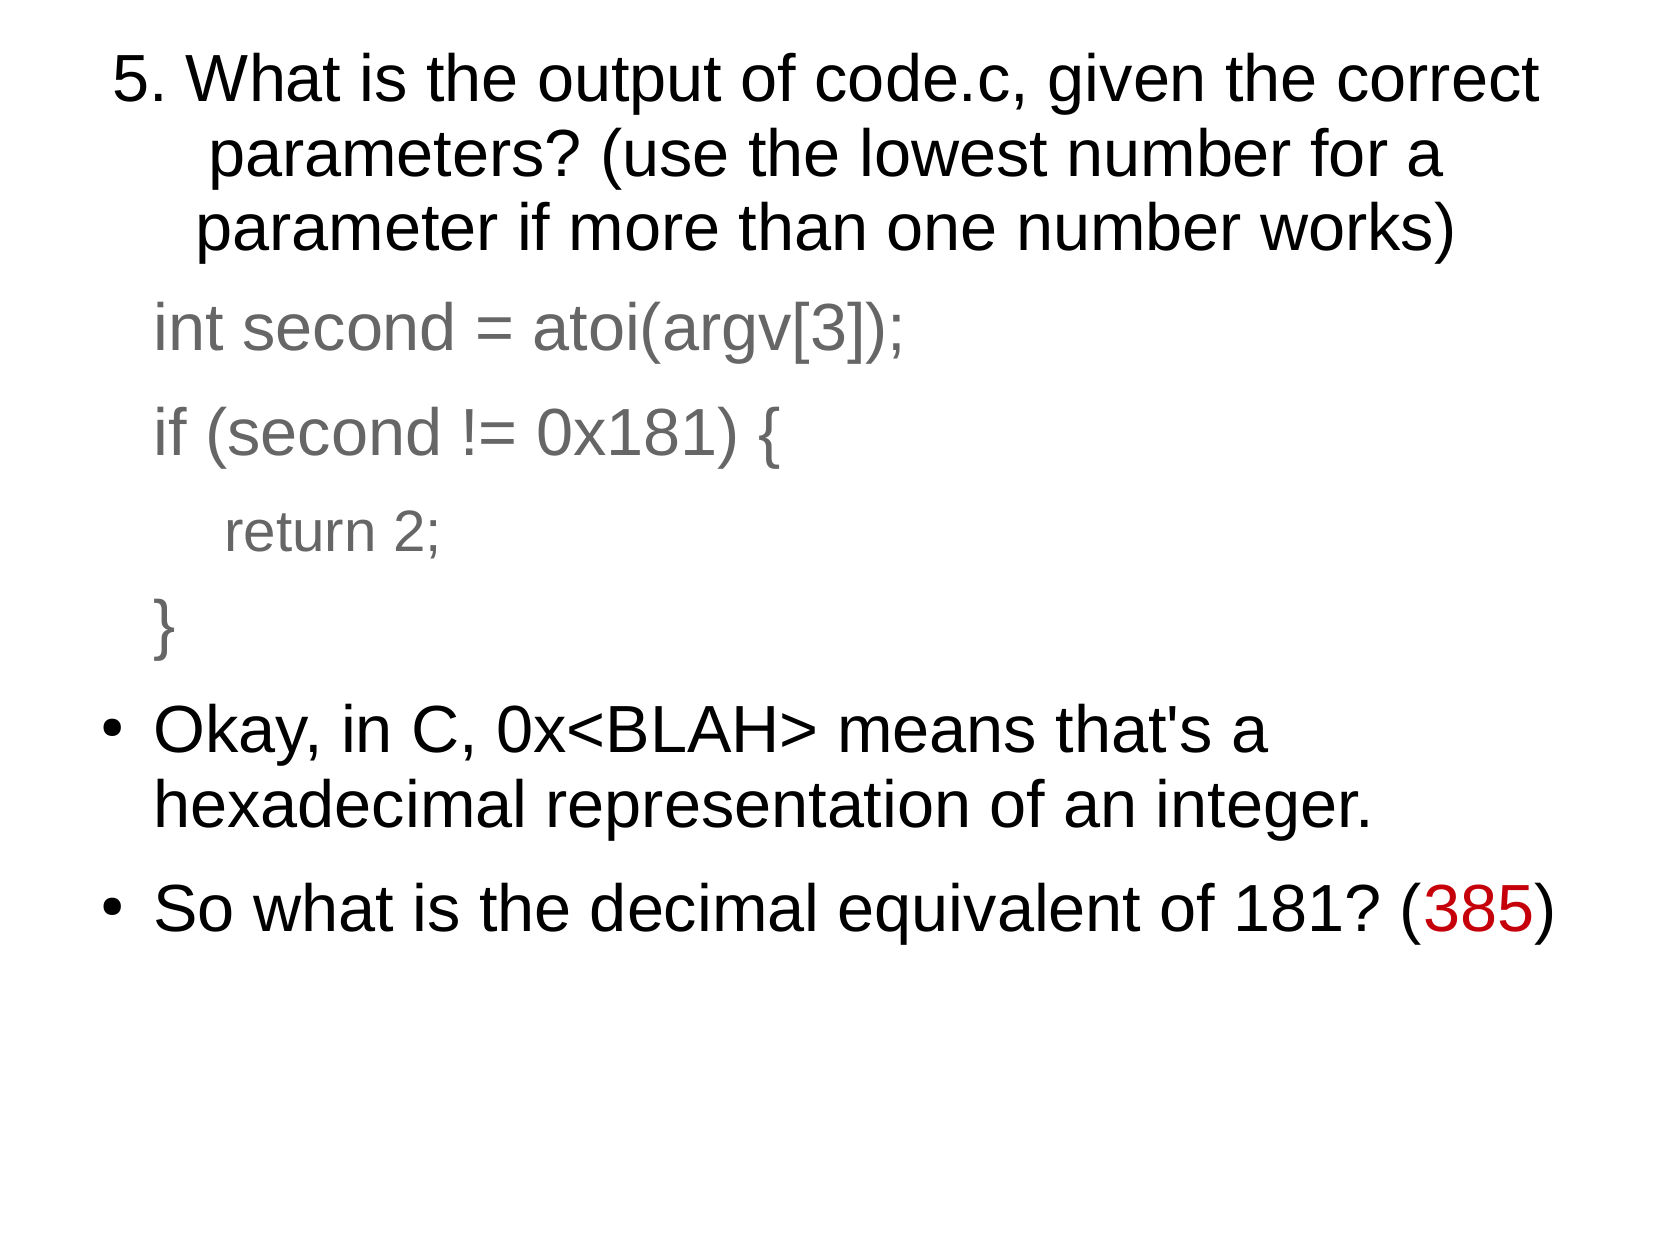

# 5. What is the output of code.c, given the correct parameters? (use the lowest number for a parameter if more than one number works)
int second = atoi(argv[3]);
if (second != 0x181) {
return 2;
}
Okay, in C, 0x<BLAH> means that's a hexadecimal representation of an integer.
So what is the decimal equivalent of 181? (385)